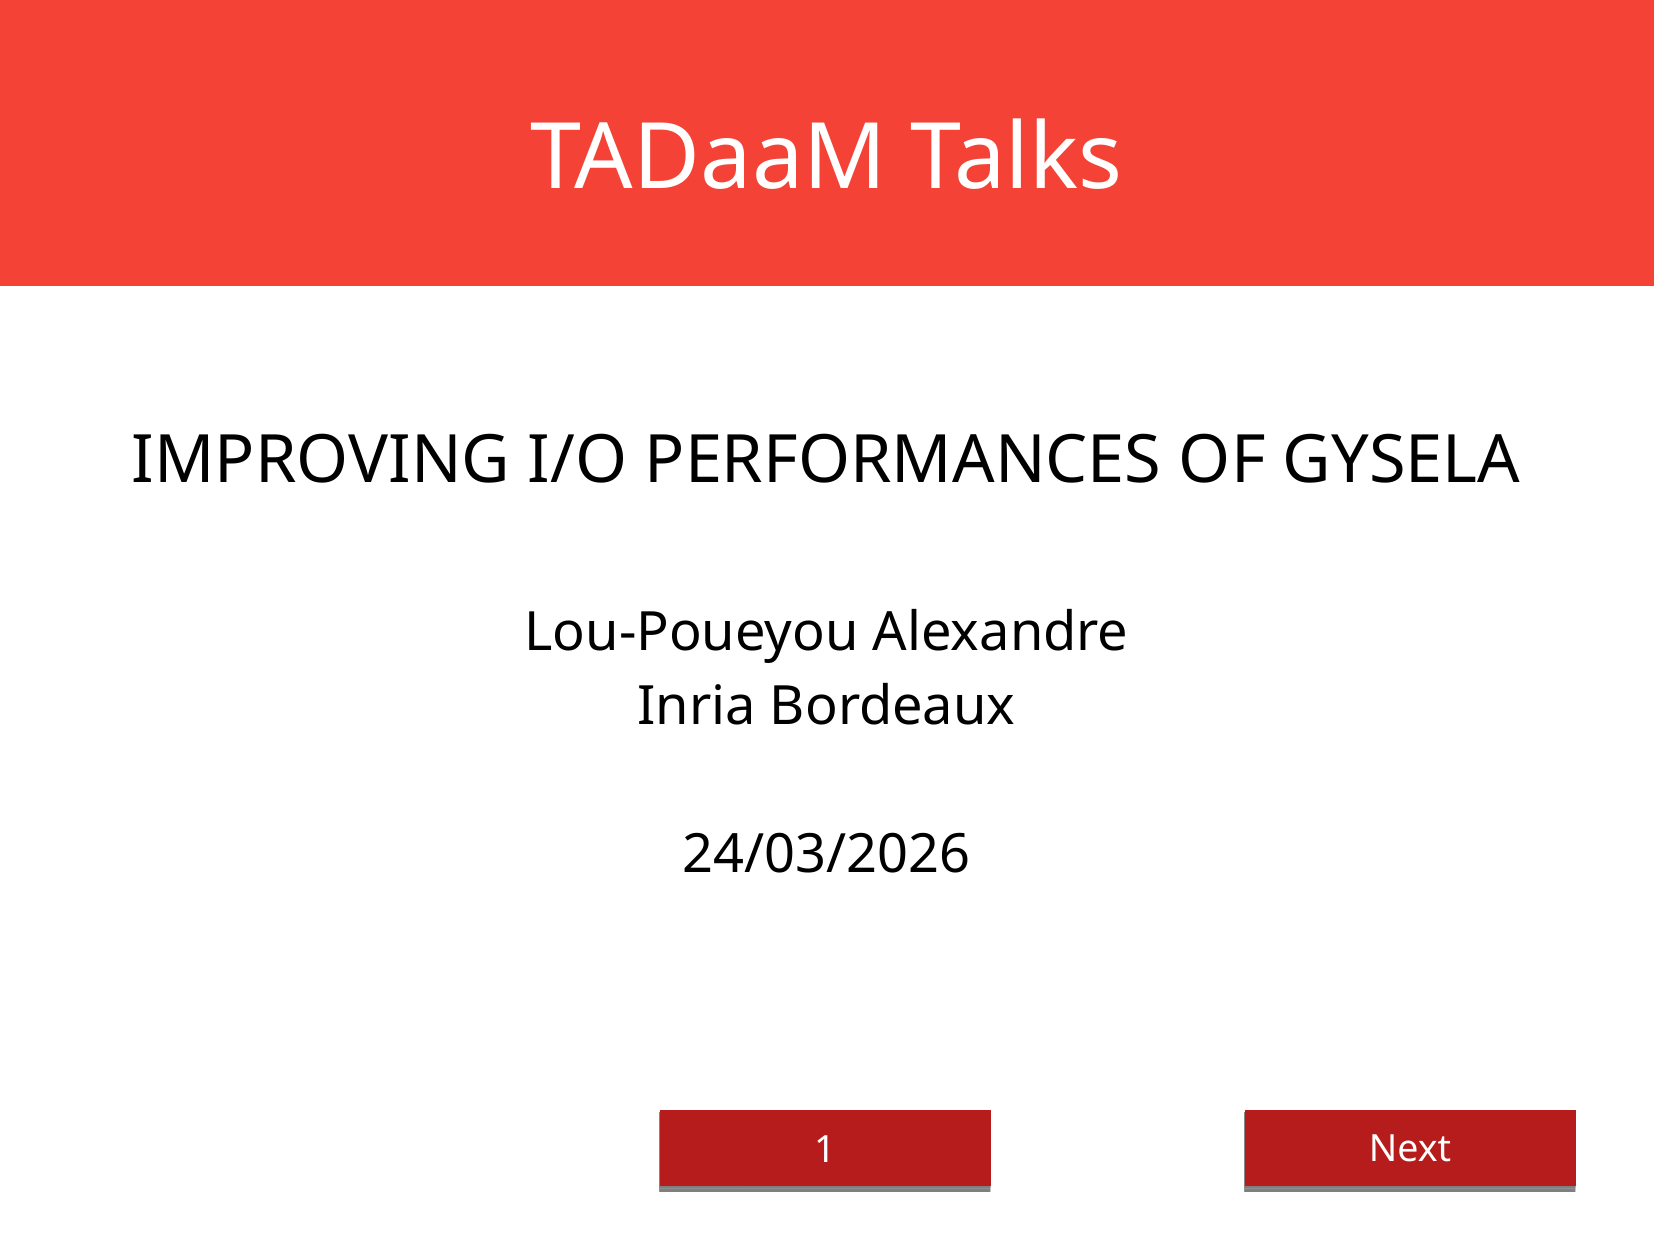

# TADaaM Talks
IMPROVING I/O PERFORMANCES OF GYSELA
Lou-Poueyou Alexandre
Inria Bordeaux
24/03/2026
Next